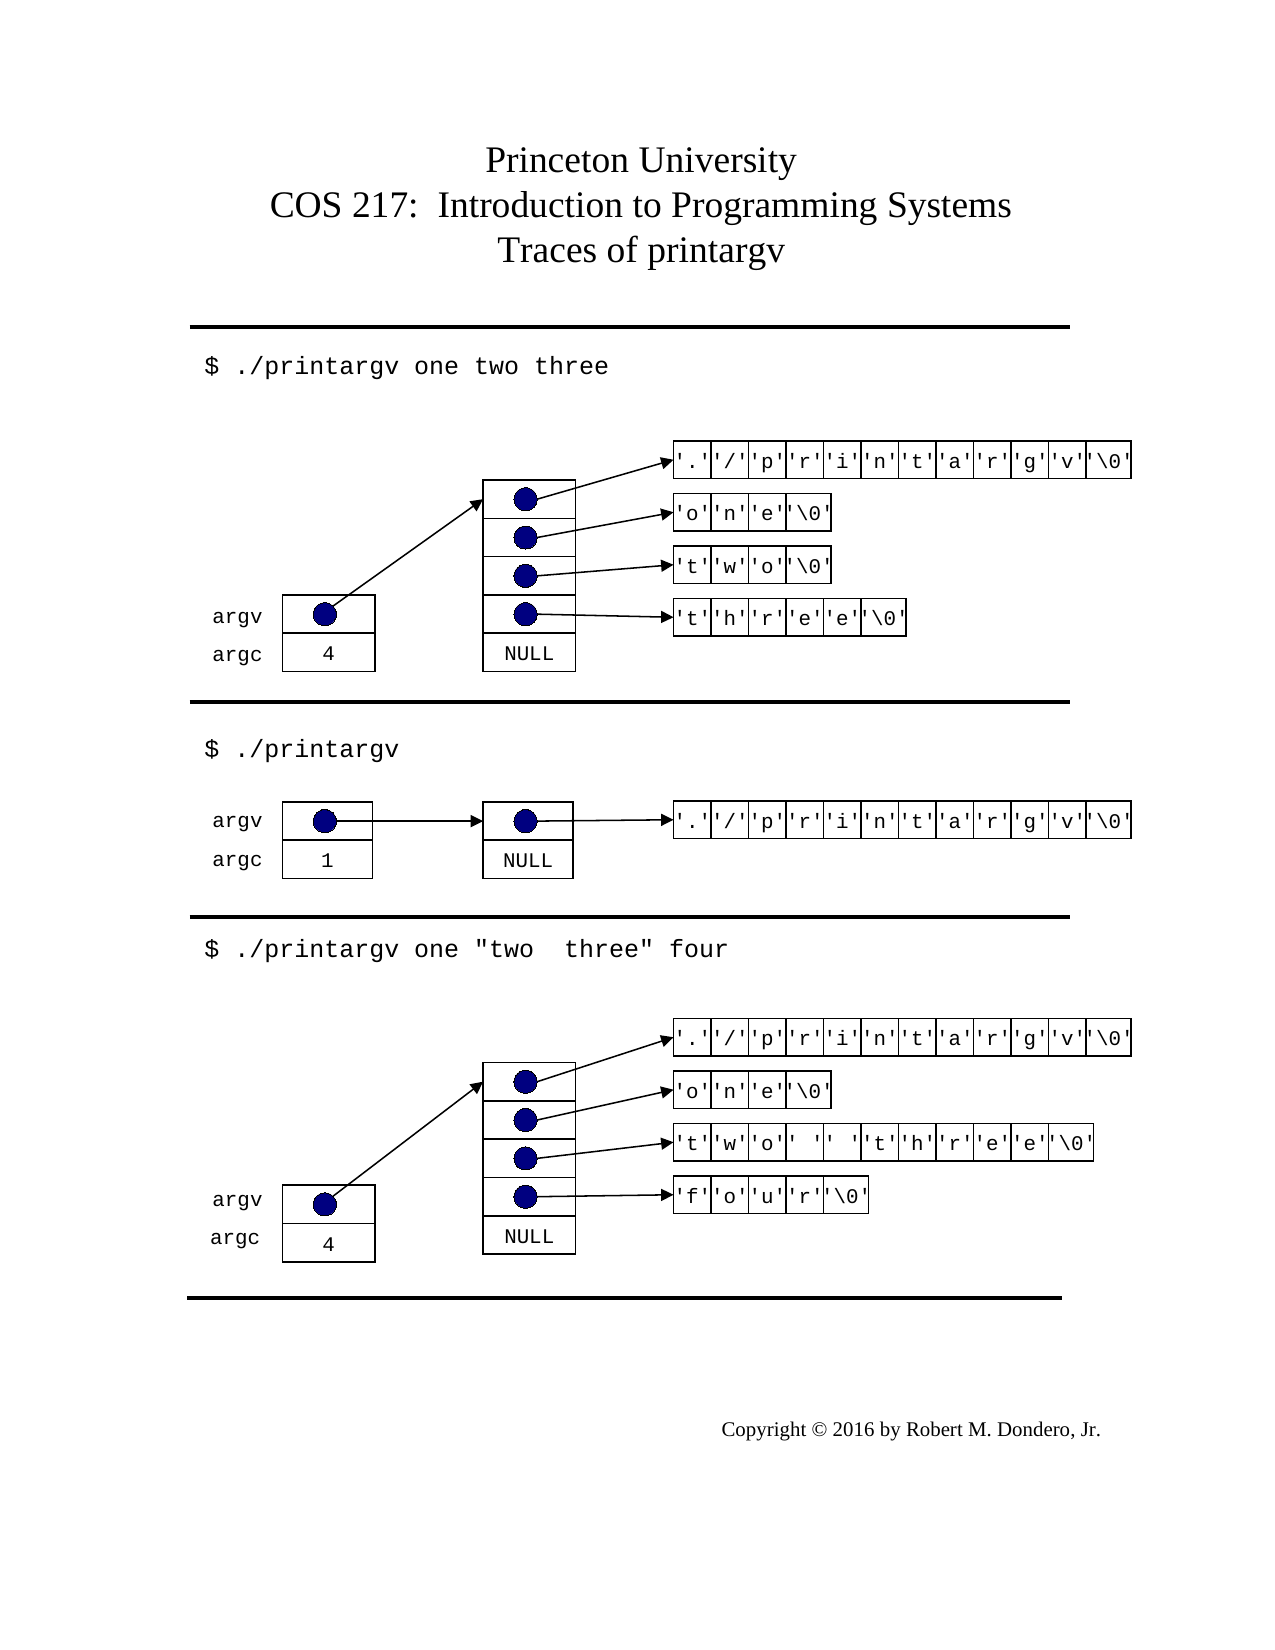

Princeton University
COS 217: Introduction to Programming Systems
Traces of printargv
$ ./printargv one two three
'.'
'/'
'p'
'r'
'i'
'n'
't'
'a'
'r'
'g'
'v'
'\0'
'o'
'n'
'e'
'\0'
't'
'w'
'o'
'\0'
argv
't'
'h'
'r'
'e'
'e'
'\0'
4
NULL
argc
$ ./printargv
argv
'.'
'/'
'p'
'r'
'i'
'n'
't'
'a'
'r'
'g'
'v'
'\0'
argc
1
NULL
$ ./printargv one "two three" four
'.'
'/'
'p'
'r'
'i'
'n'
't'
'a'
'r'
'g'
'v'
'\0'
'o'
'n'
'e'
'\0'
't'
'w'
'o'
' '
' '
't'
'h'
'r'
'e'
'e'
'\0'
'f'
'o'
'u'
'r'
'\0'
argv
NULL
argc
4
Copyright © 2016 by Robert M. Dondero, Jr.